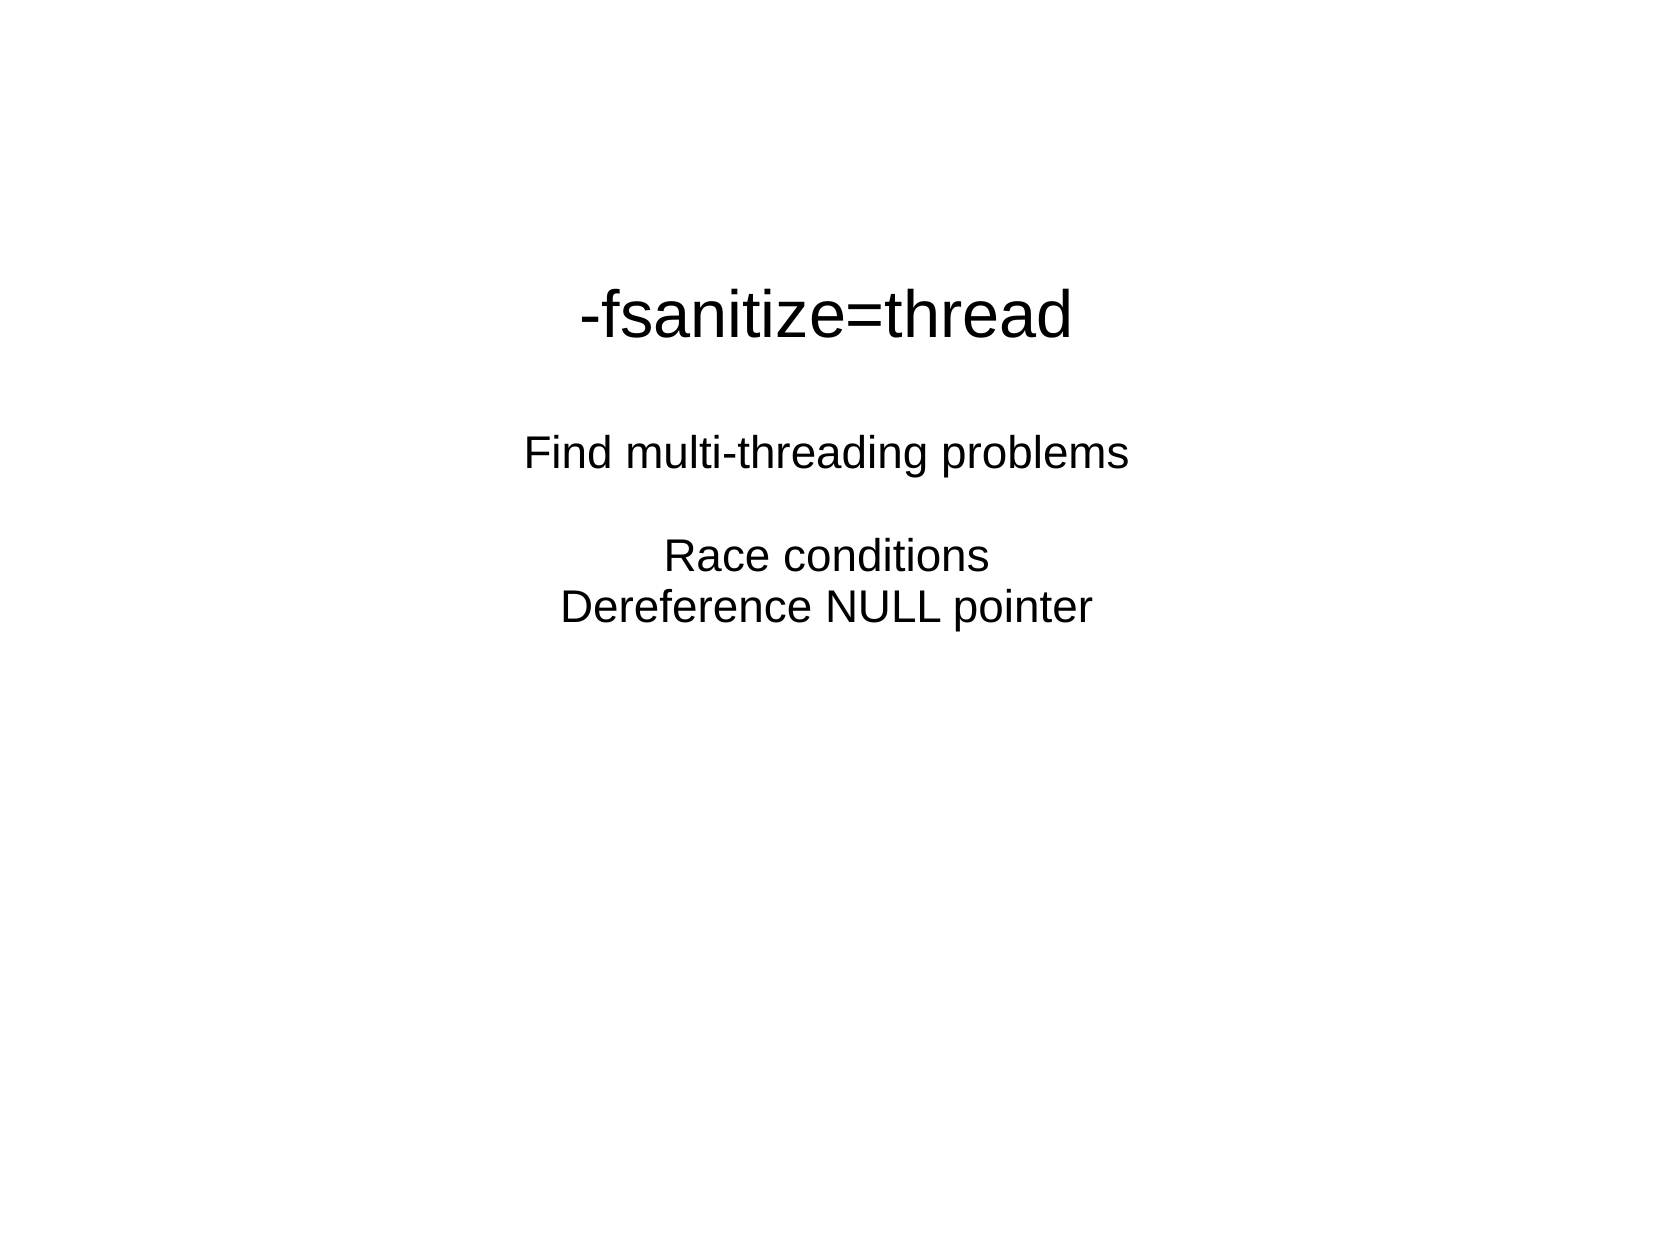

# -fsanitize=thread
Find multi-threading problems
Race conditions
Dereference NULL pointer